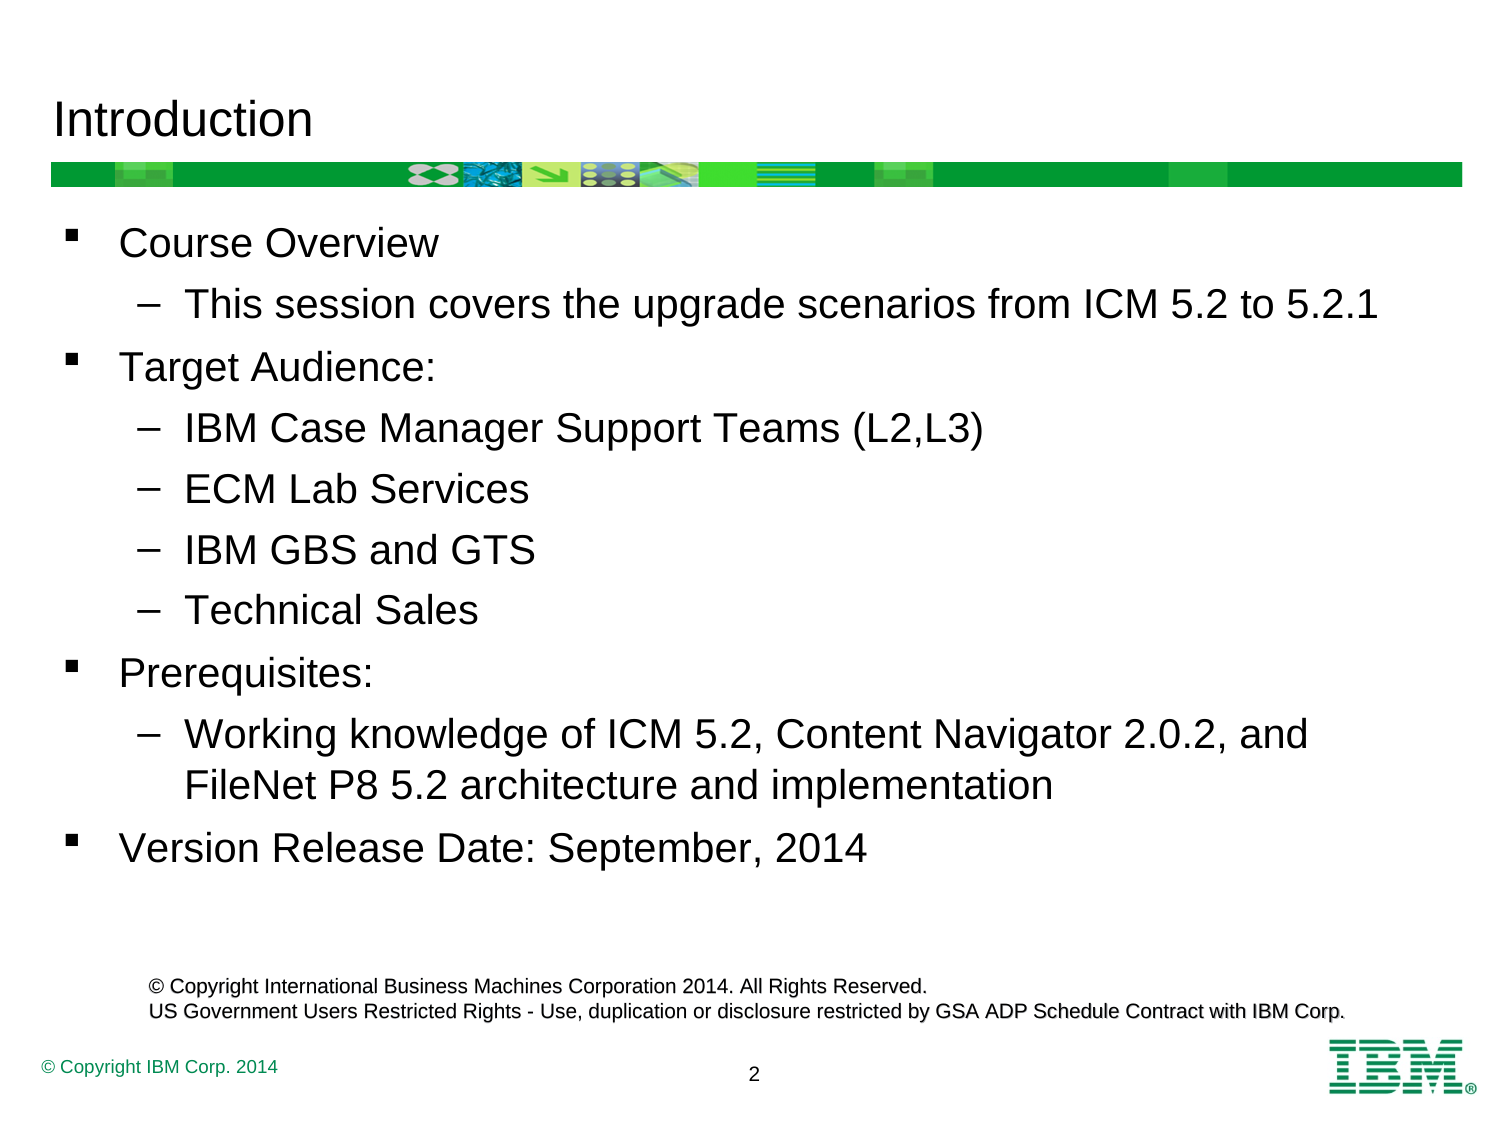

# Introduction
Course Overview
This session covers the upgrade scenarios from ICM 5.2 to 5.2.1
Target Audience:
IBM Case Manager Support Teams (L2,L3)
ECM Lab Services
IBM GBS and GTS
Technical Sales
Prerequisites:
Working knowledge of ICM 5.2, Content Navigator 2.0.2, and FileNet P8 5.2 architecture and implementation
Version Release Date: September, 2014
© Copyright International Business Machines Corporation 2014. All Rights Reserved.
US Government Users Restricted Rights - Use, duplication or disclosure restricted by GSA ADP Schedule Contract with IBM Corp.
2